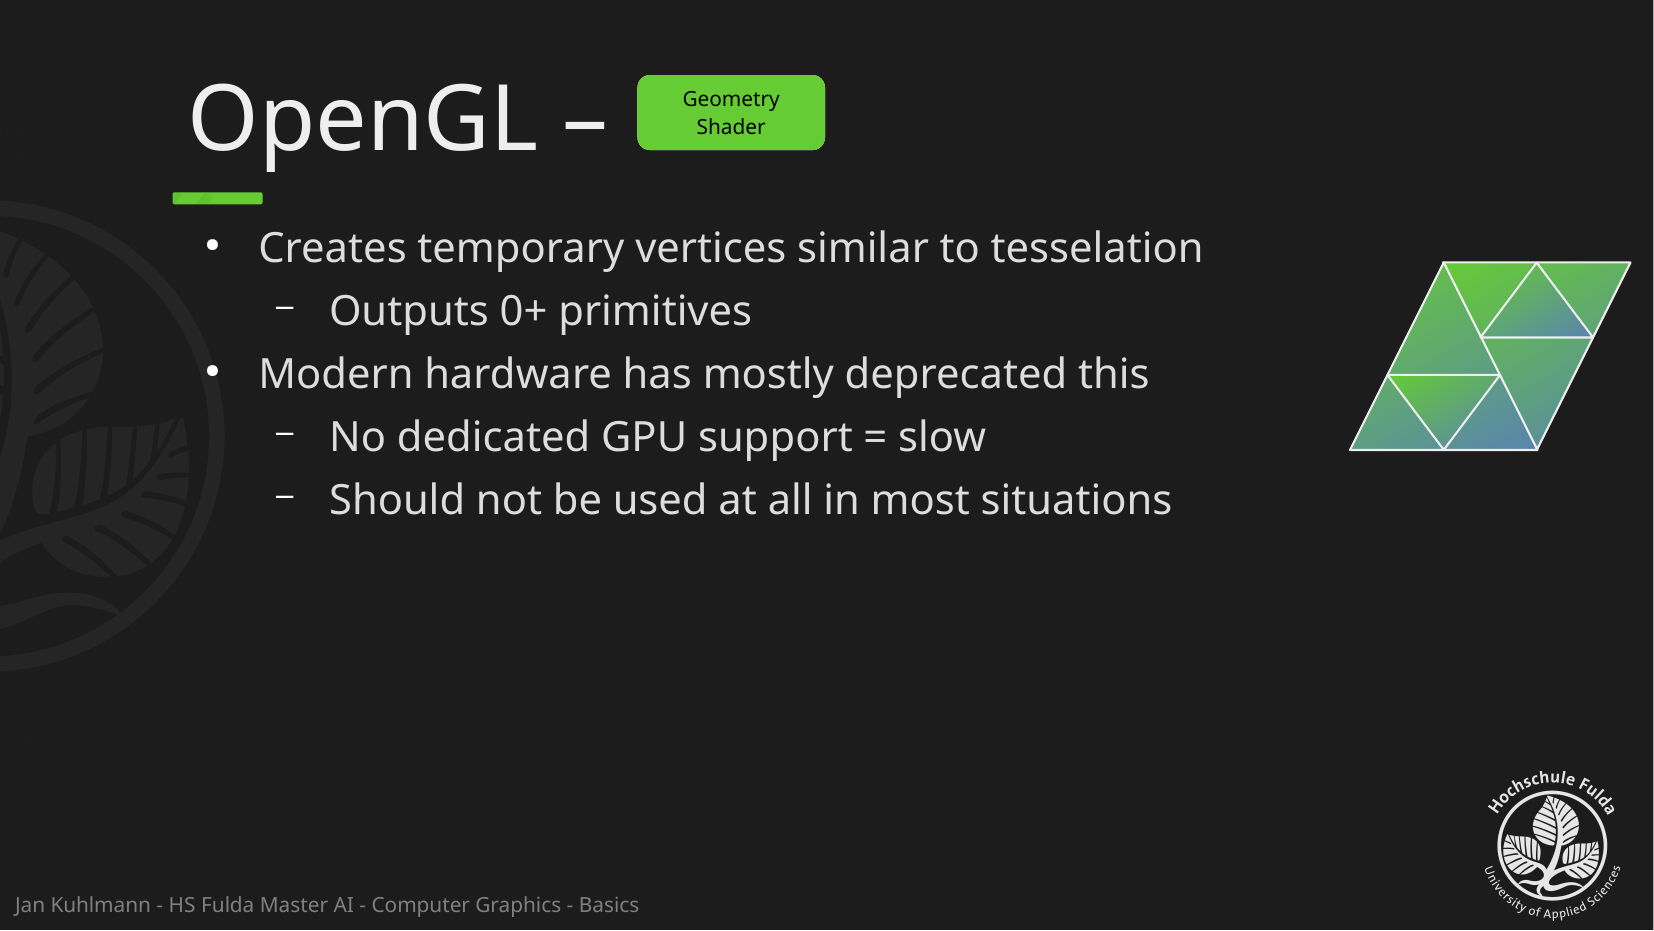

# OpenGL –
Vertex Specification
Geometry Shader
Creates temporary vertices similar to tesselation
Outputs 0+ primitives
Modern hardware has mostly deprecated this
No dedicated GPU support = slow
Should not be used at all in most situations
Jan Kuhlmann - HS Fulda Master AI - Computer Graphics - Basics